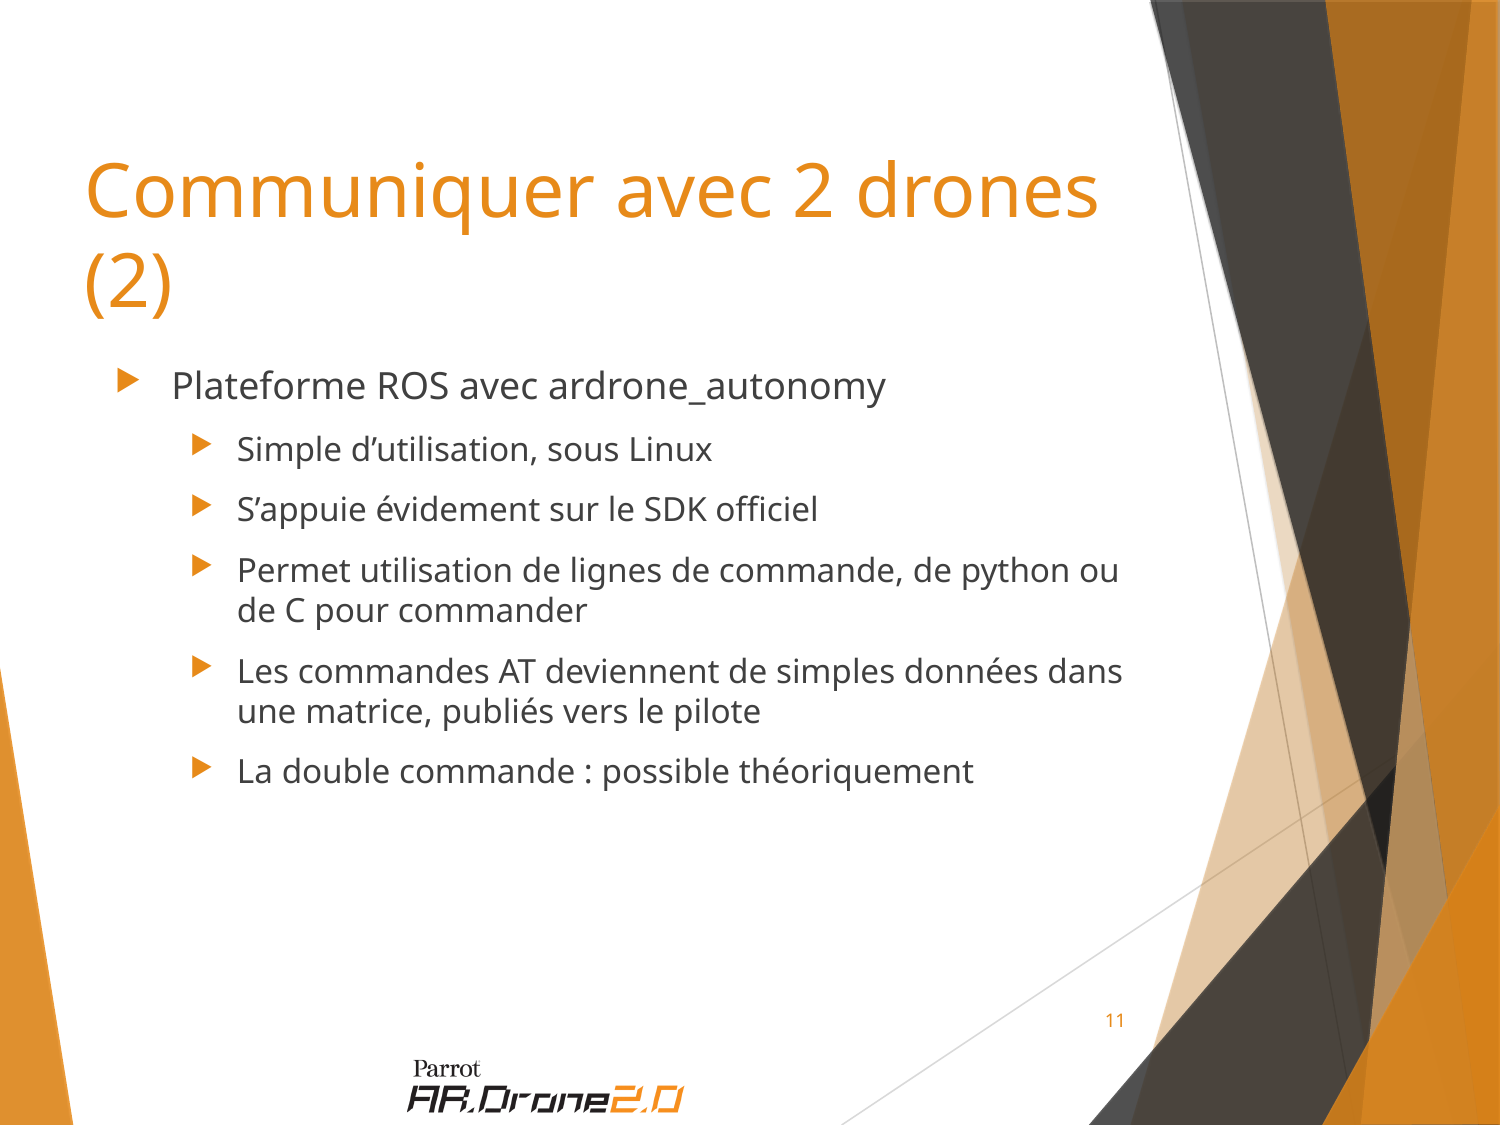

Communiquer avec 2 drones (2)
# Plateforme ROS avec ardrone_autonomy
Simple d’utilisation, sous Linux
S’appuie évidement sur le SDK officiel
Permet utilisation de lignes de commande, de python ou de C pour commander
Les commandes AT deviennent de simples données dans une matrice, publiés vers le pilote
La double commande : possible théoriquement